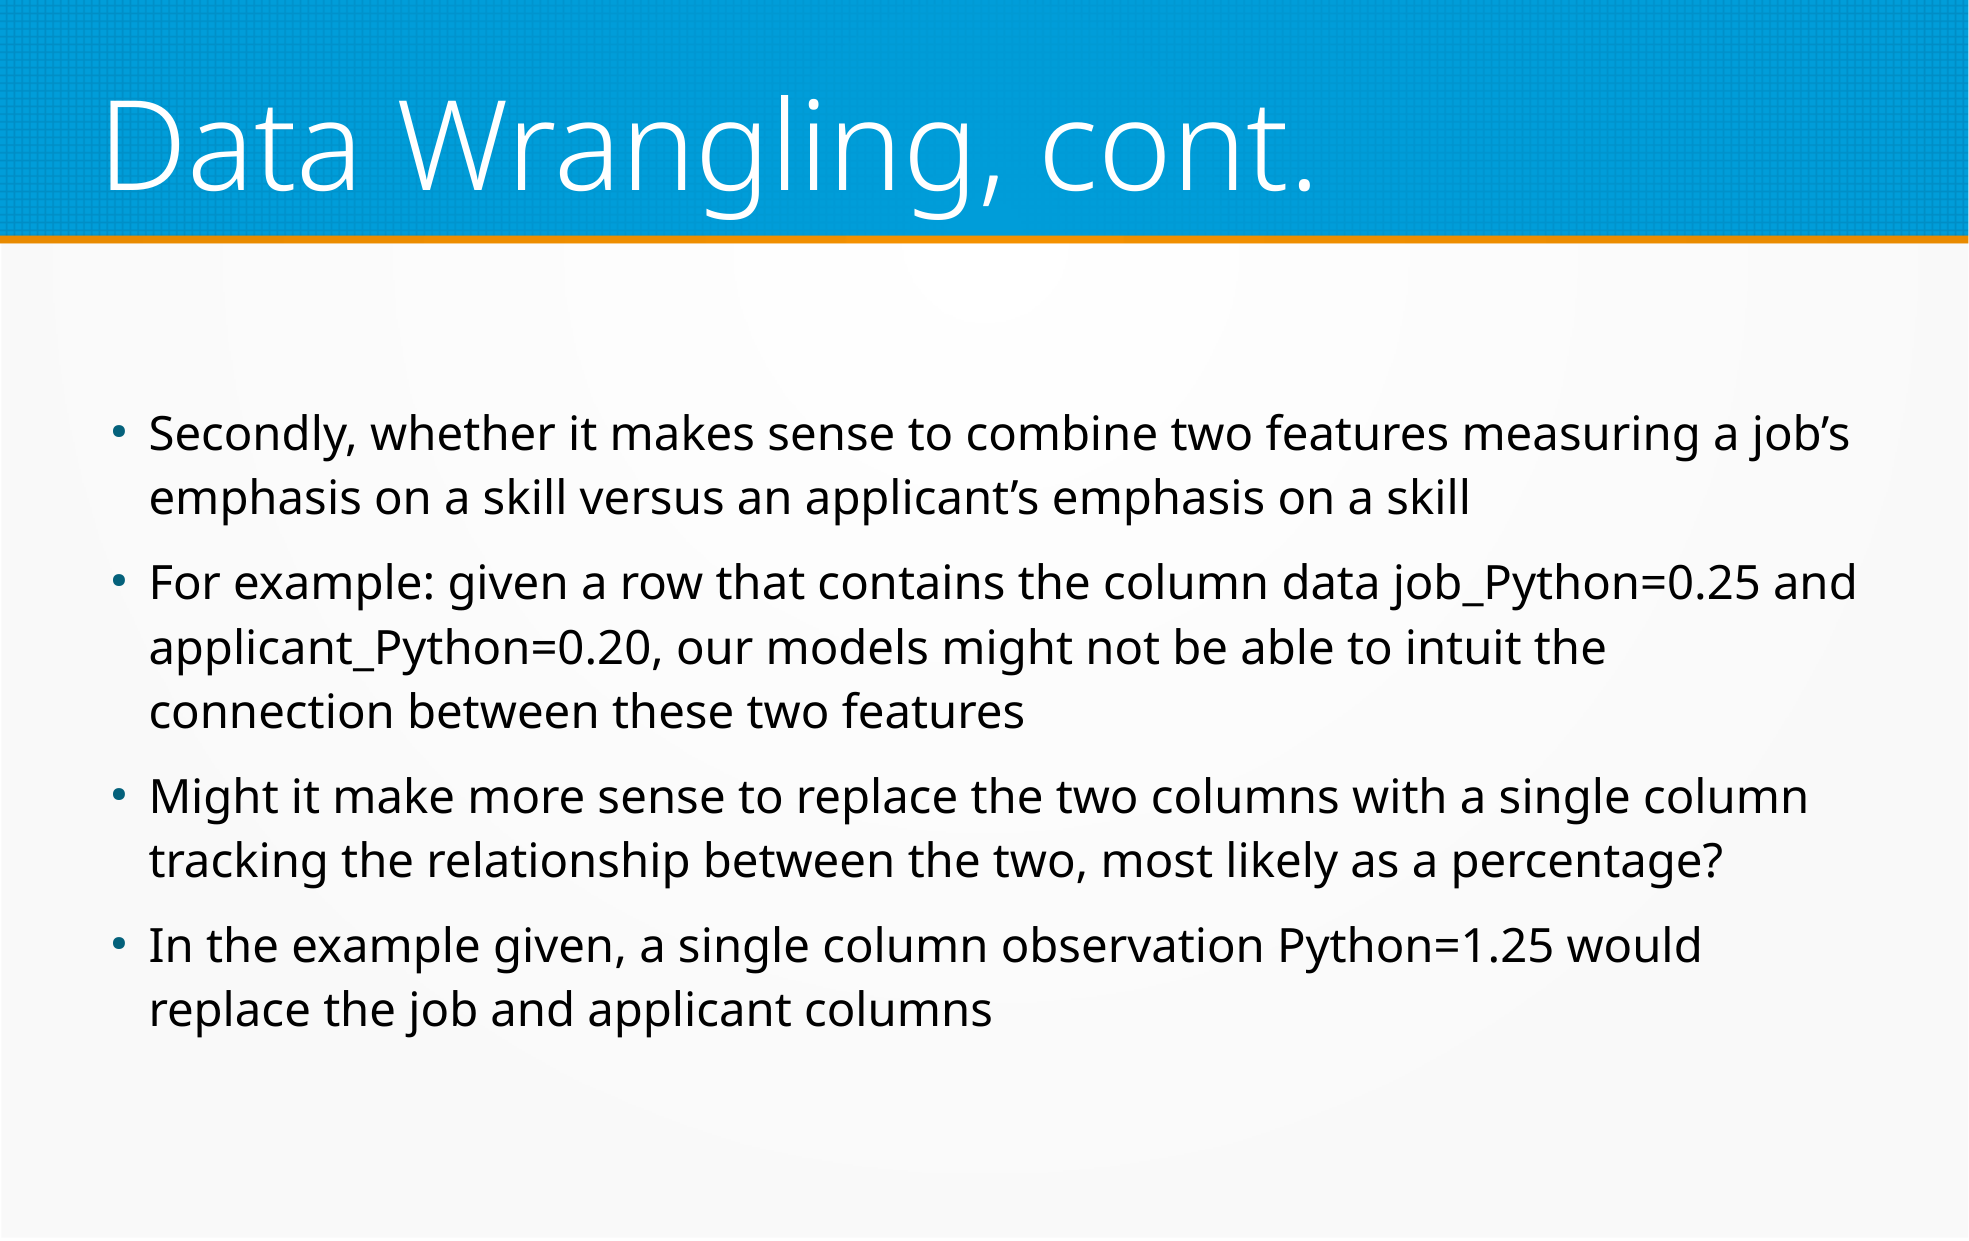

# Data Wrangling, cont.
Secondly, whether it makes sense to combine two features measuring a job’s emphasis on a skill versus an applicant’s emphasis on a skill
For example: given a row that contains the column data job_Python=0.25 and applicant_Python=0.20, our models might not be able to intuit the connection between these two features
Might it make more sense to replace the two columns with a single column tracking the relationship between the two, most likely as a percentage?
In the example given, a single column observation Python=1.25 would replace the job and applicant columns